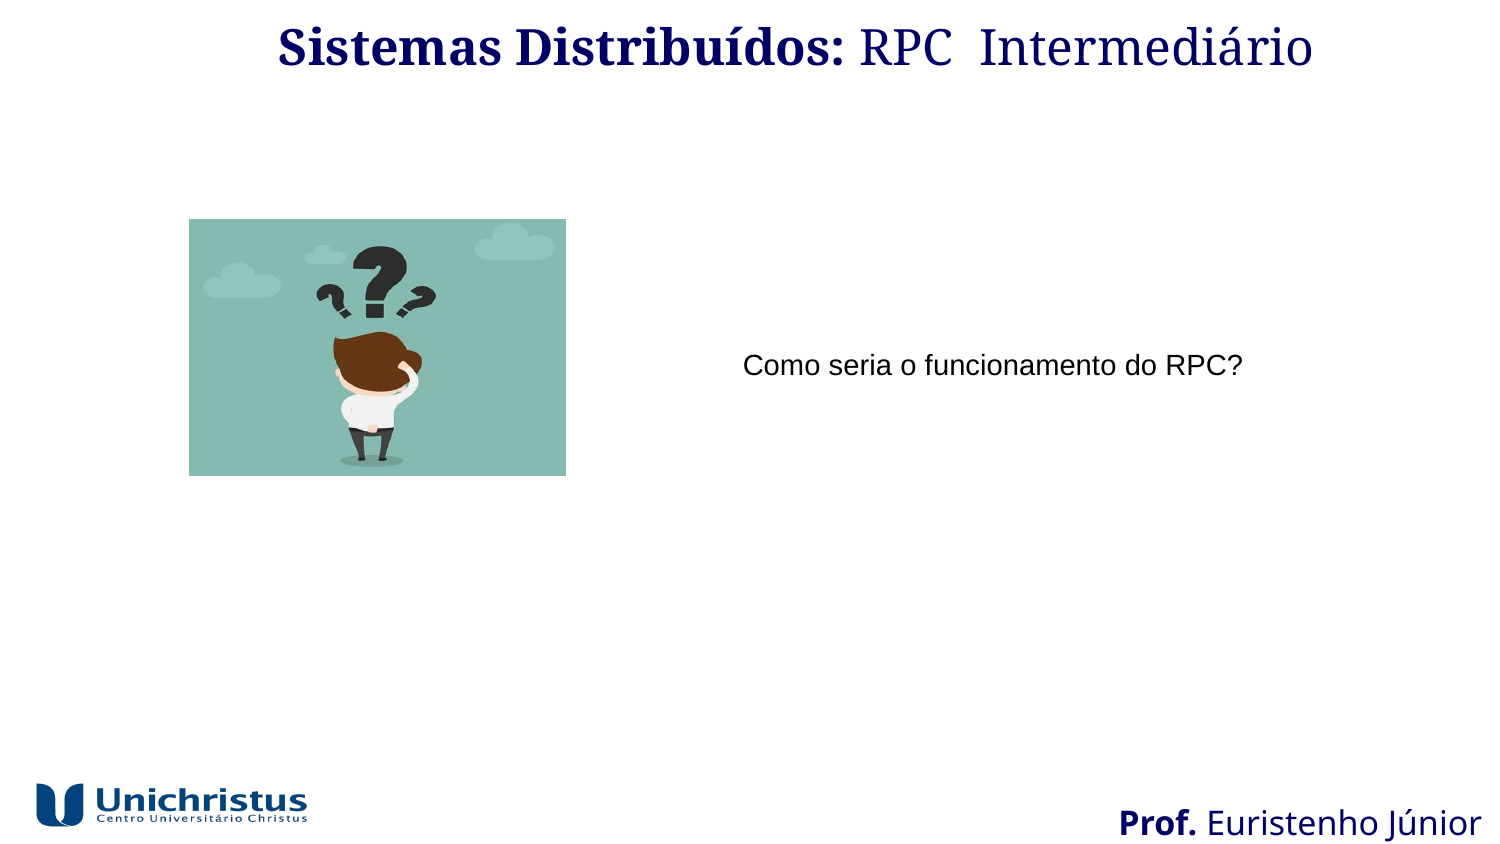

Sistemas Distribuídos: RPC Intermediário
Como seria o funcionamento do RPC?
Prof. Euristenho Júnior